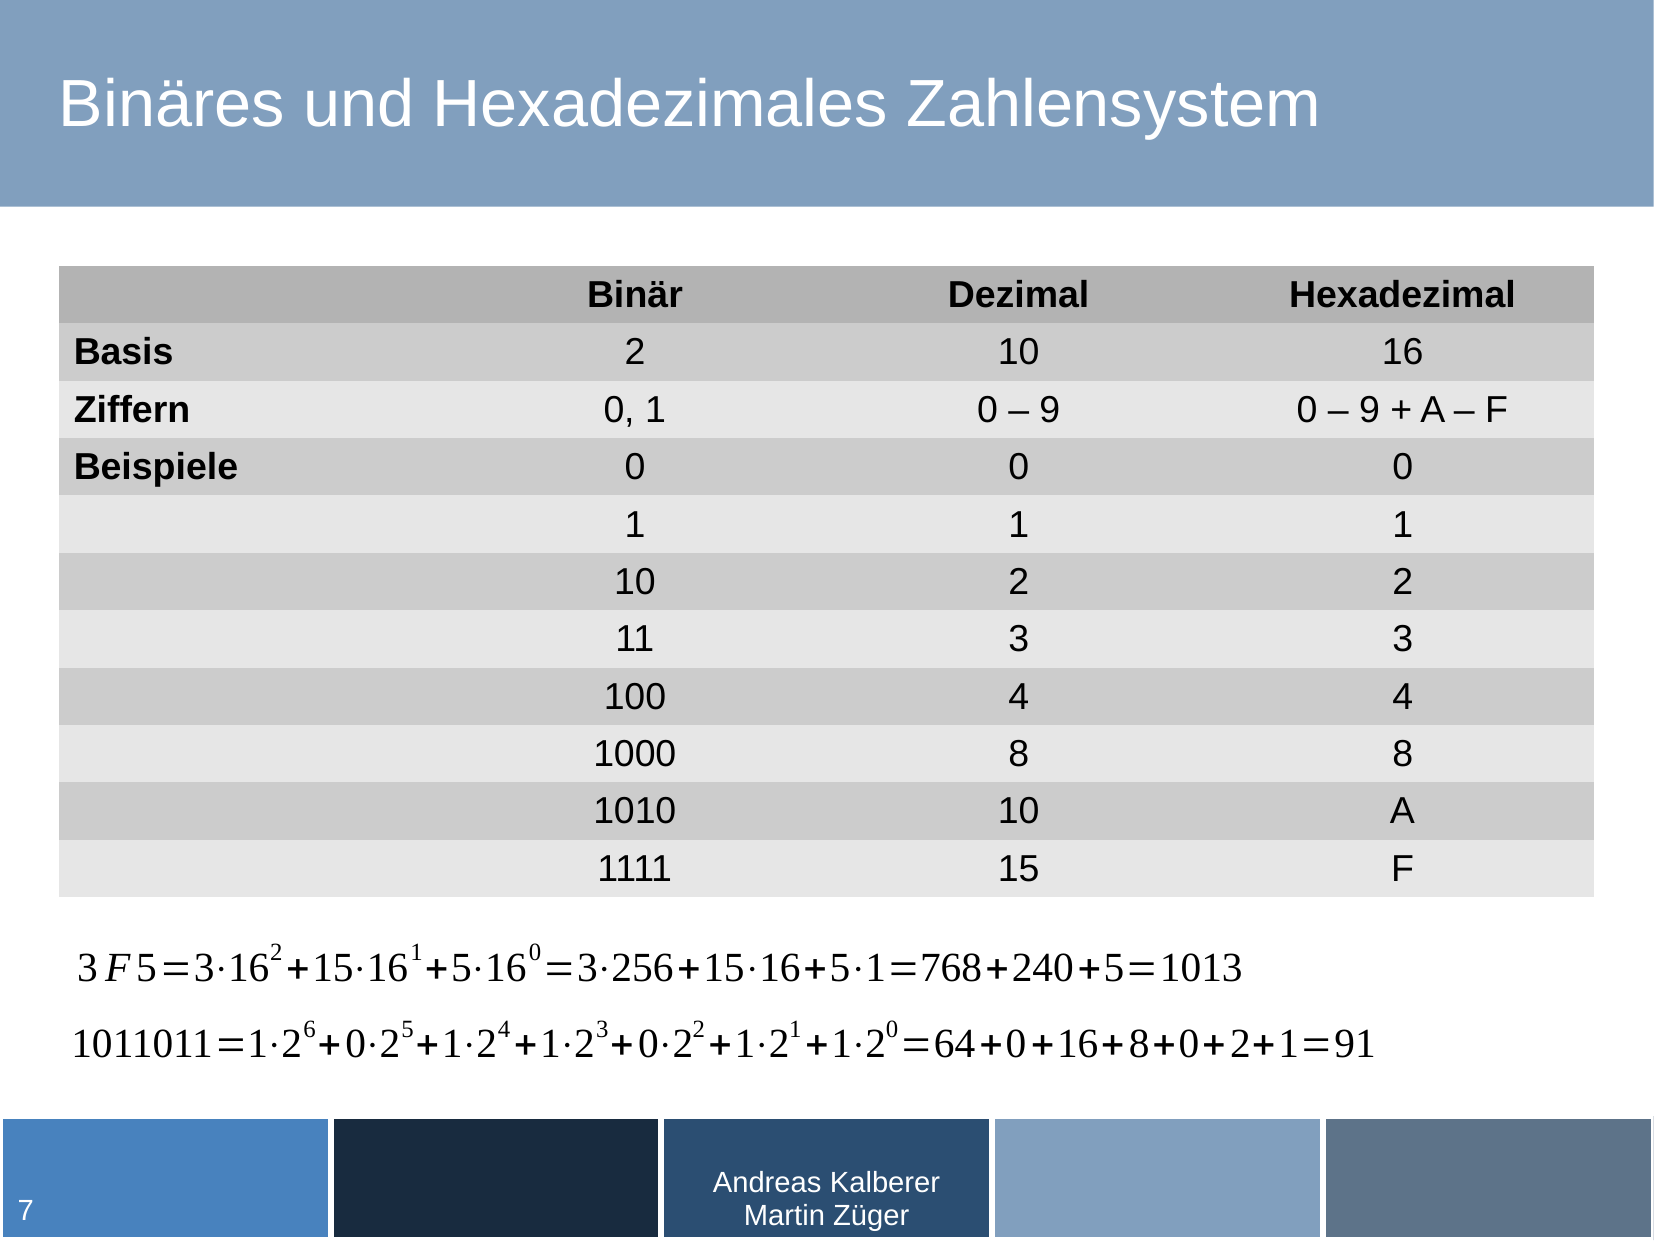

# Binäres und Hexadezimales Zahlensystem
| | Binär | Dezimal | Hexadezimal |
| --- | --- | --- | --- |
| Basis | 2 | 10 | 16 |
| Ziffern | 0, 1 | 0 – 9 | 0 – 9 + A – F |
| Beispiele | 0 | 0 | 0 |
| | 1 | 1 | 1 |
| | 10 | 2 | 2 |
| | 11 | 3 | 3 |
| | 100 | 4 | 4 |
| | 1000 | 8 | 8 |
| | 1010 | 10 | A |
| | 1111 | 15 | F |
LibreOffice Productivity Suite
7